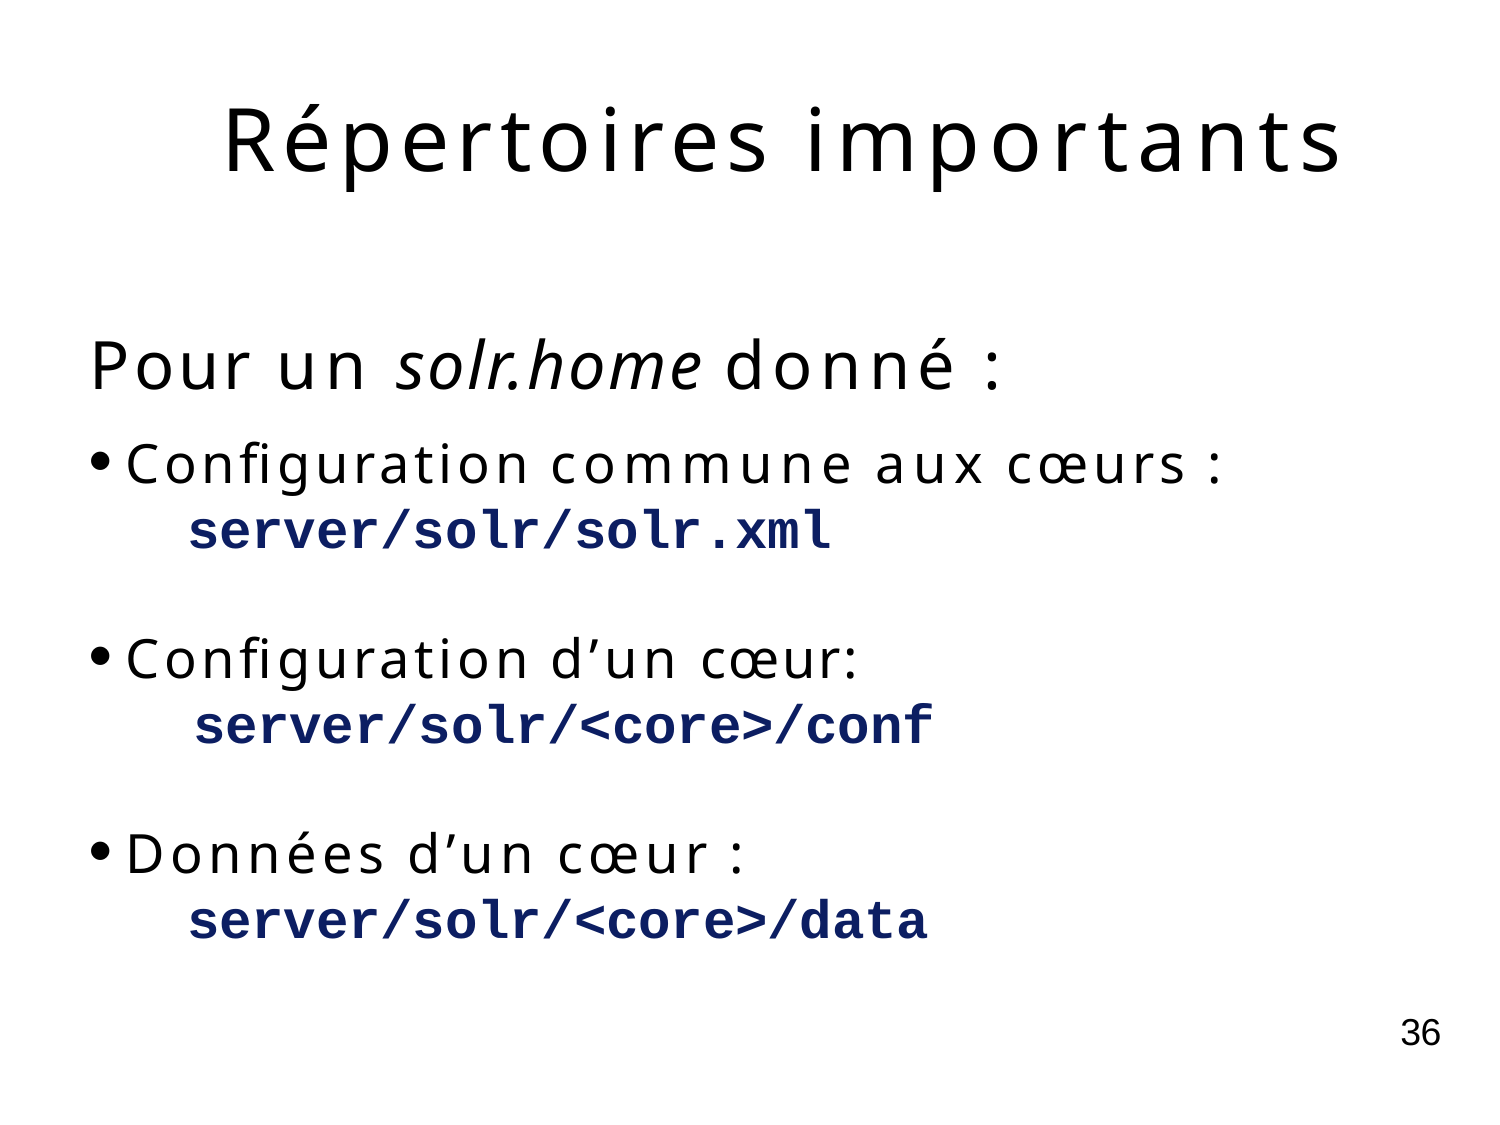

# Répertoires importants
Pour un solr.home donné :
Configuration commune aux cœurs :
server/solr/solr.xml
●
Configuration d’un cœur:
server/solr/<core>/conf
●
Données d’un cœur :
server/solr/<core>/data
●
36